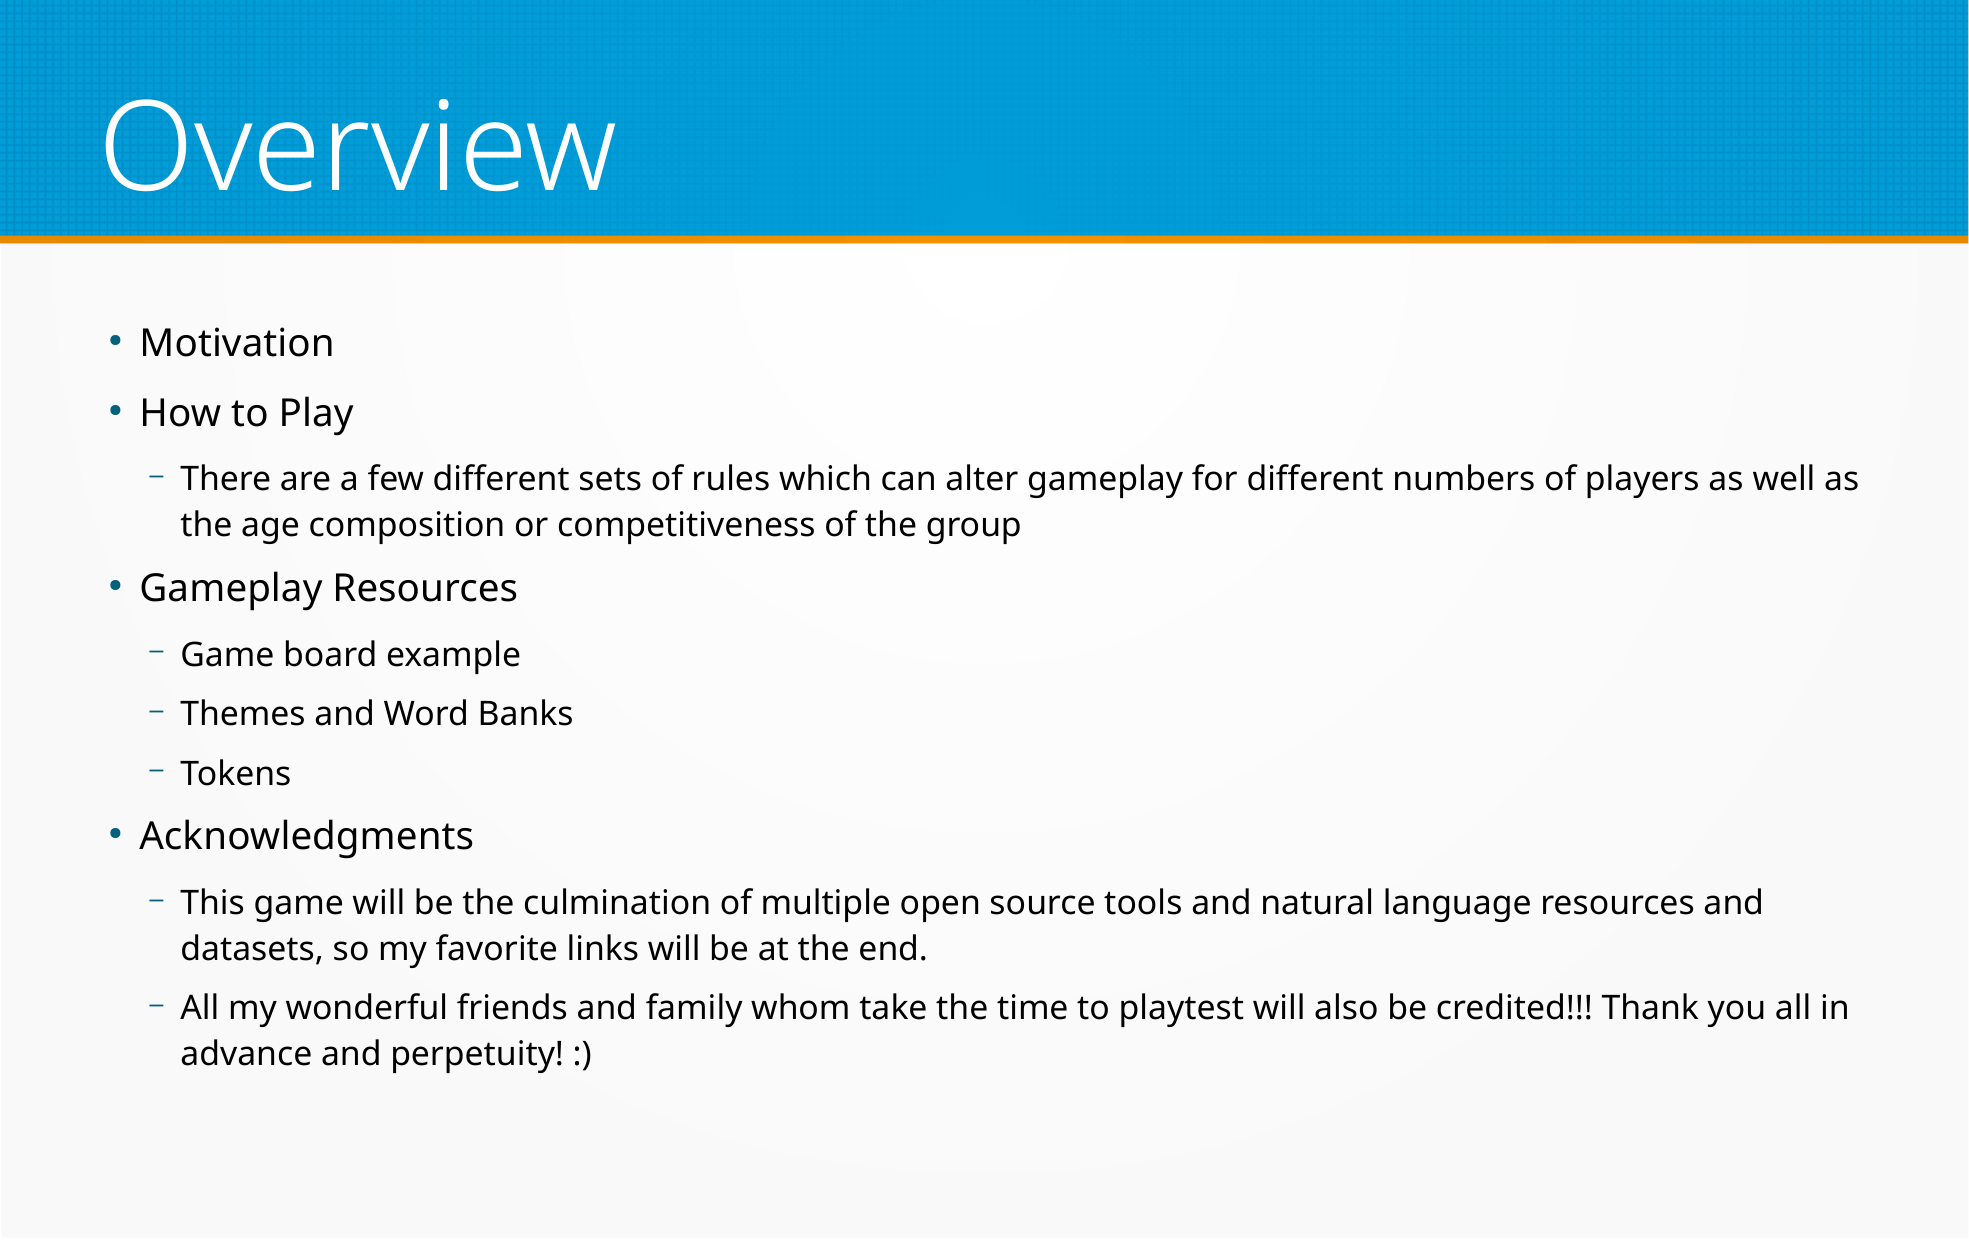

# Overview
Motivation
How to Play
There are a few different sets of rules which can alter gameplay for different numbers of players as well as the age composition or competitiveness of the group
Gameplay Resources
Game board example
Themes and Word Banks
Tokens
Acknowledgments
This game will be the culmination of multiple open source tools and natural language resources and datasets, so my favorite links will be at the end.
All my wonderful friends and family whom take the time to playtest will also be credited!!! Thank you all in advance and perpetuity! :)